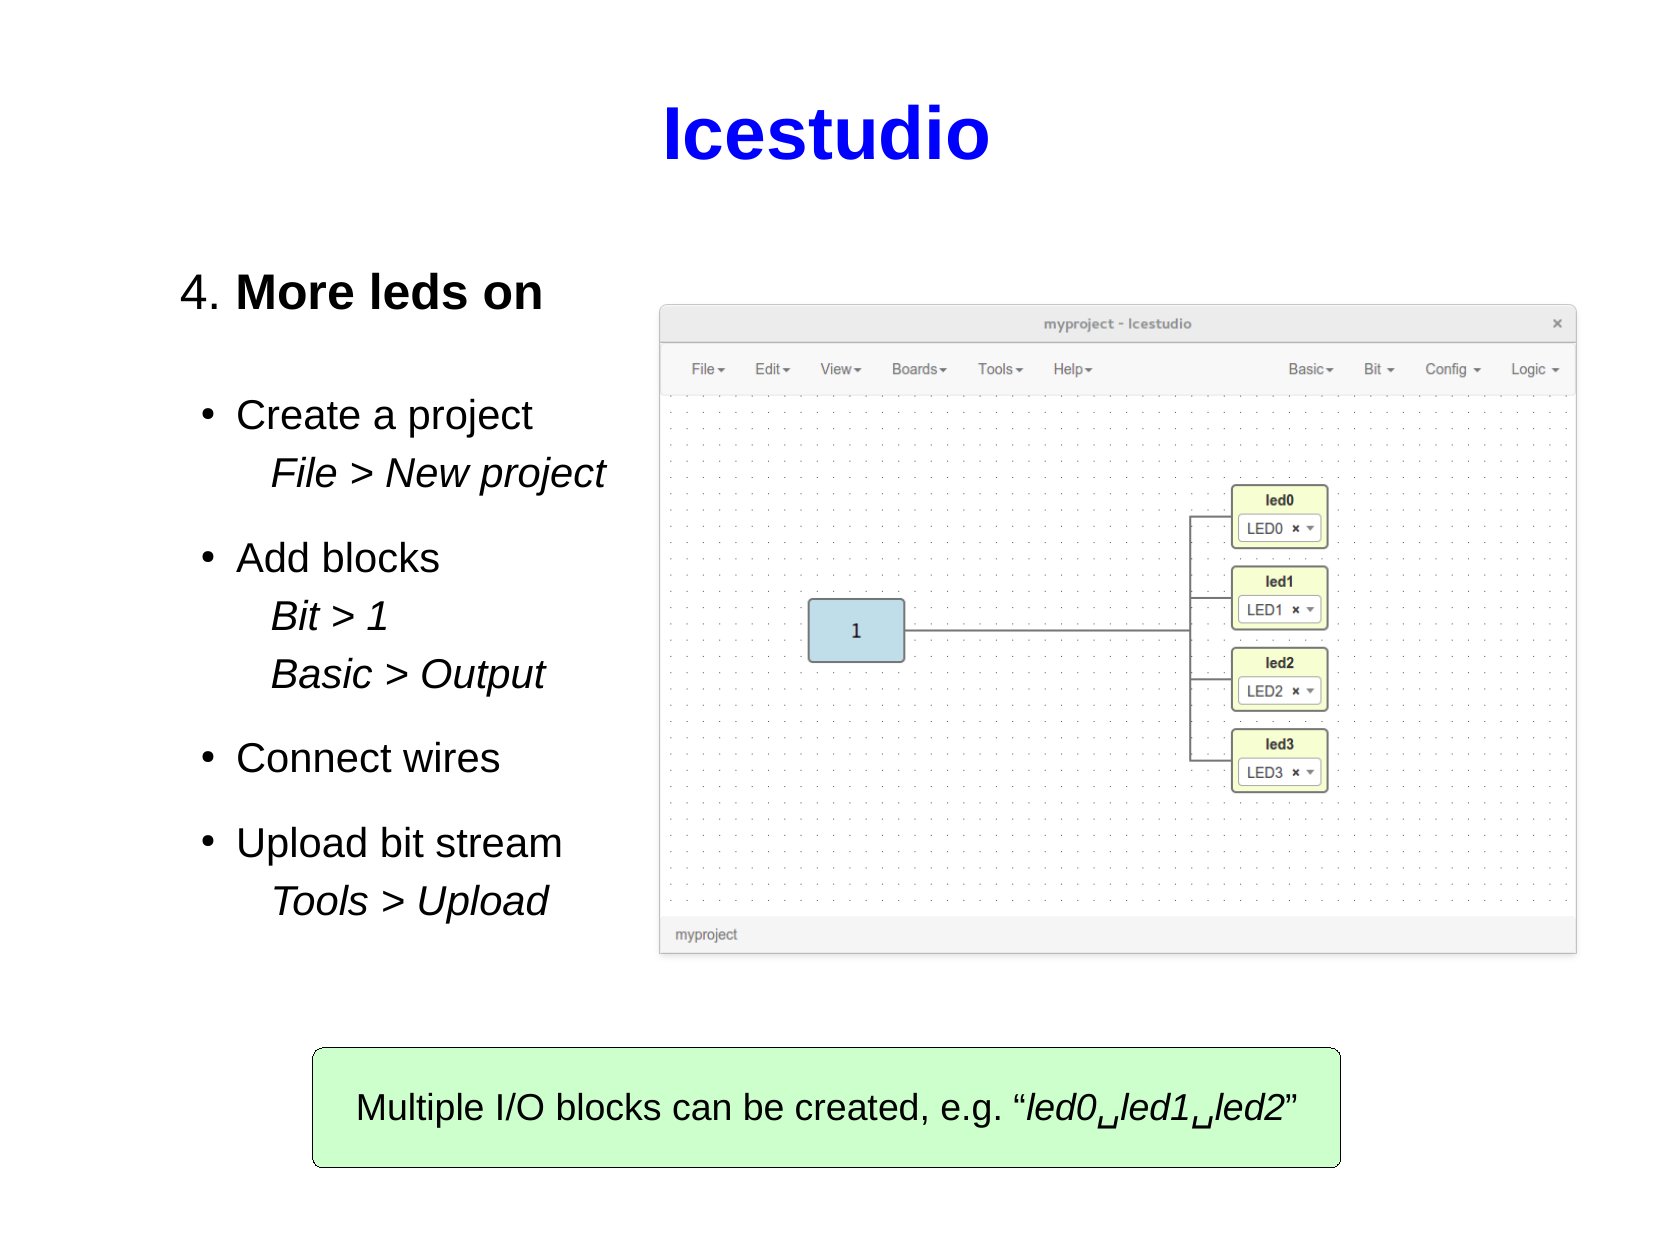

# Icestudio
4. More leds on
Create a project
 File > New project
Add blocks
 Bit > 1
 Basic > Output
Connect wires
Upload bit stream
 Tools > Upload
Multiple I/O blocks can be created, e.g. “led0␣led1␣led2”